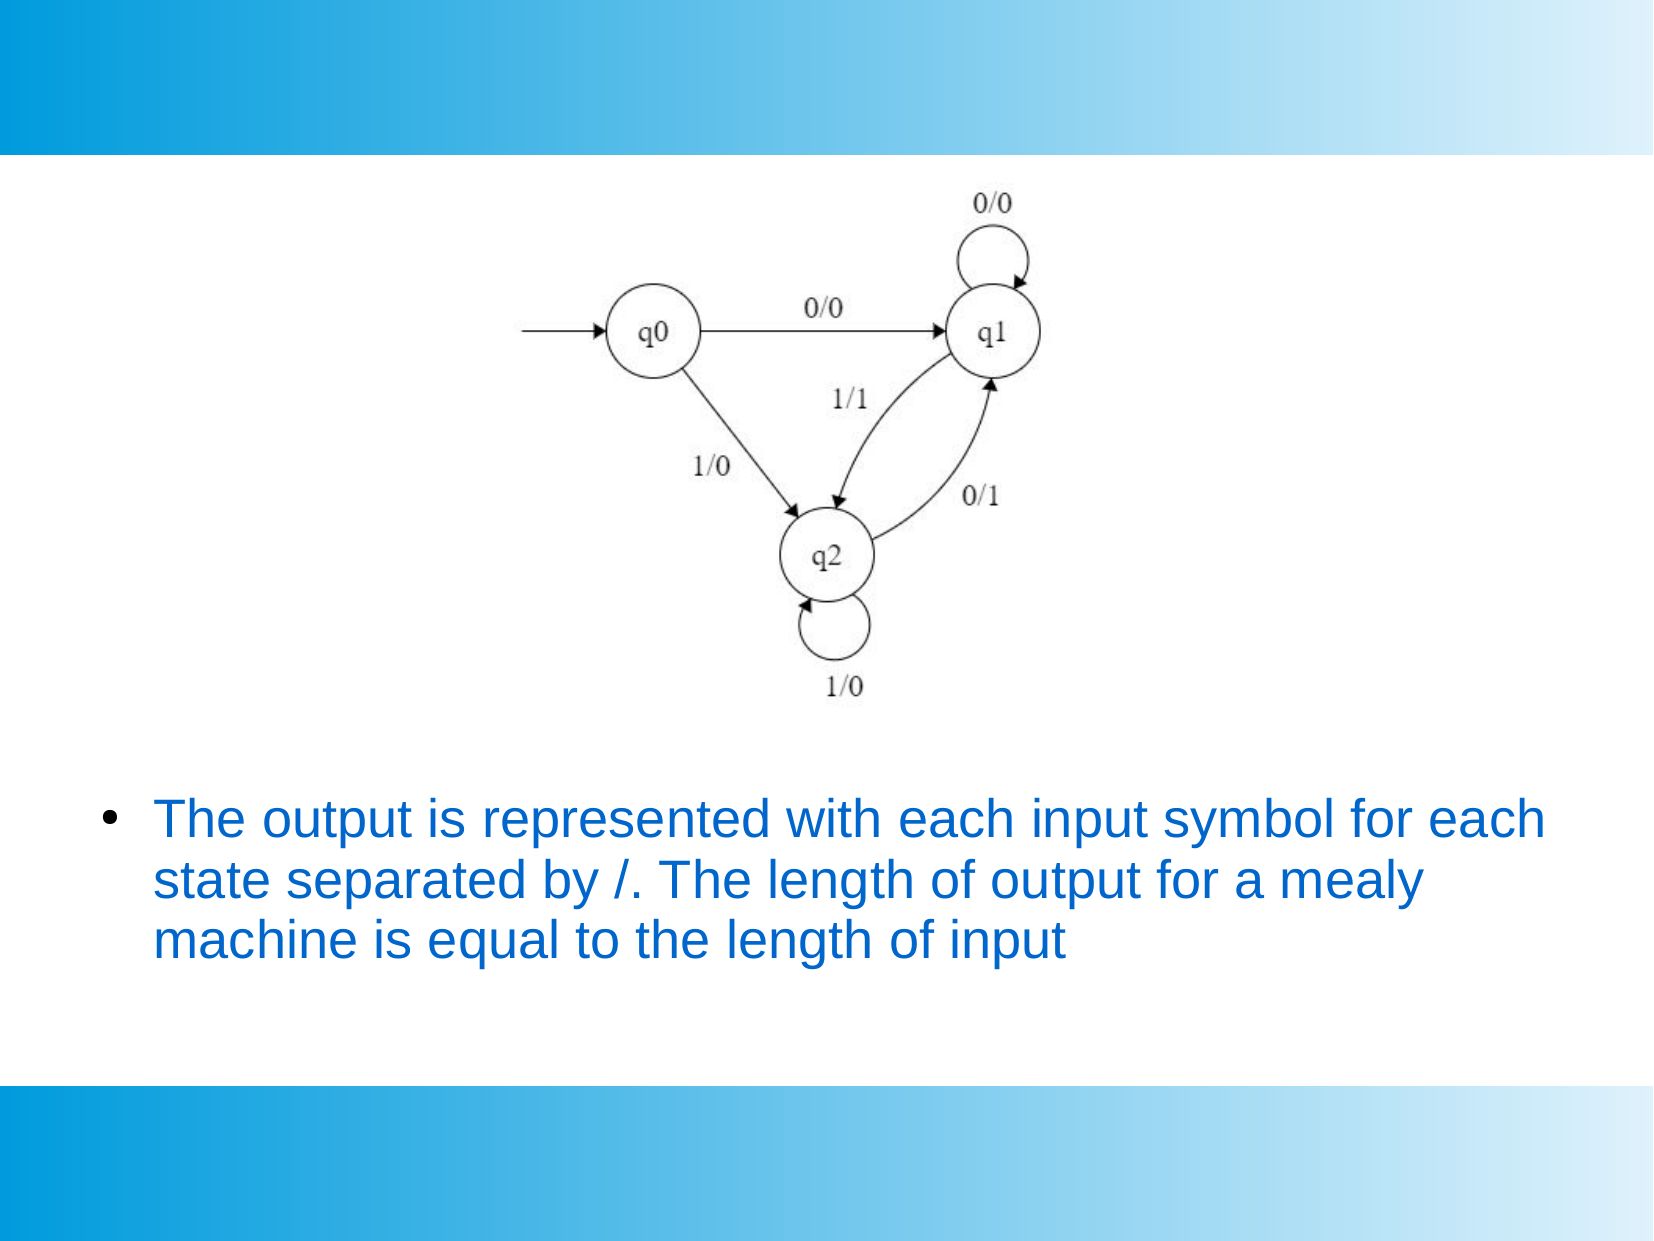

# The output is represented with each input symbol for each state separated by /. The length of output for a mealy machine is equal to the length of input